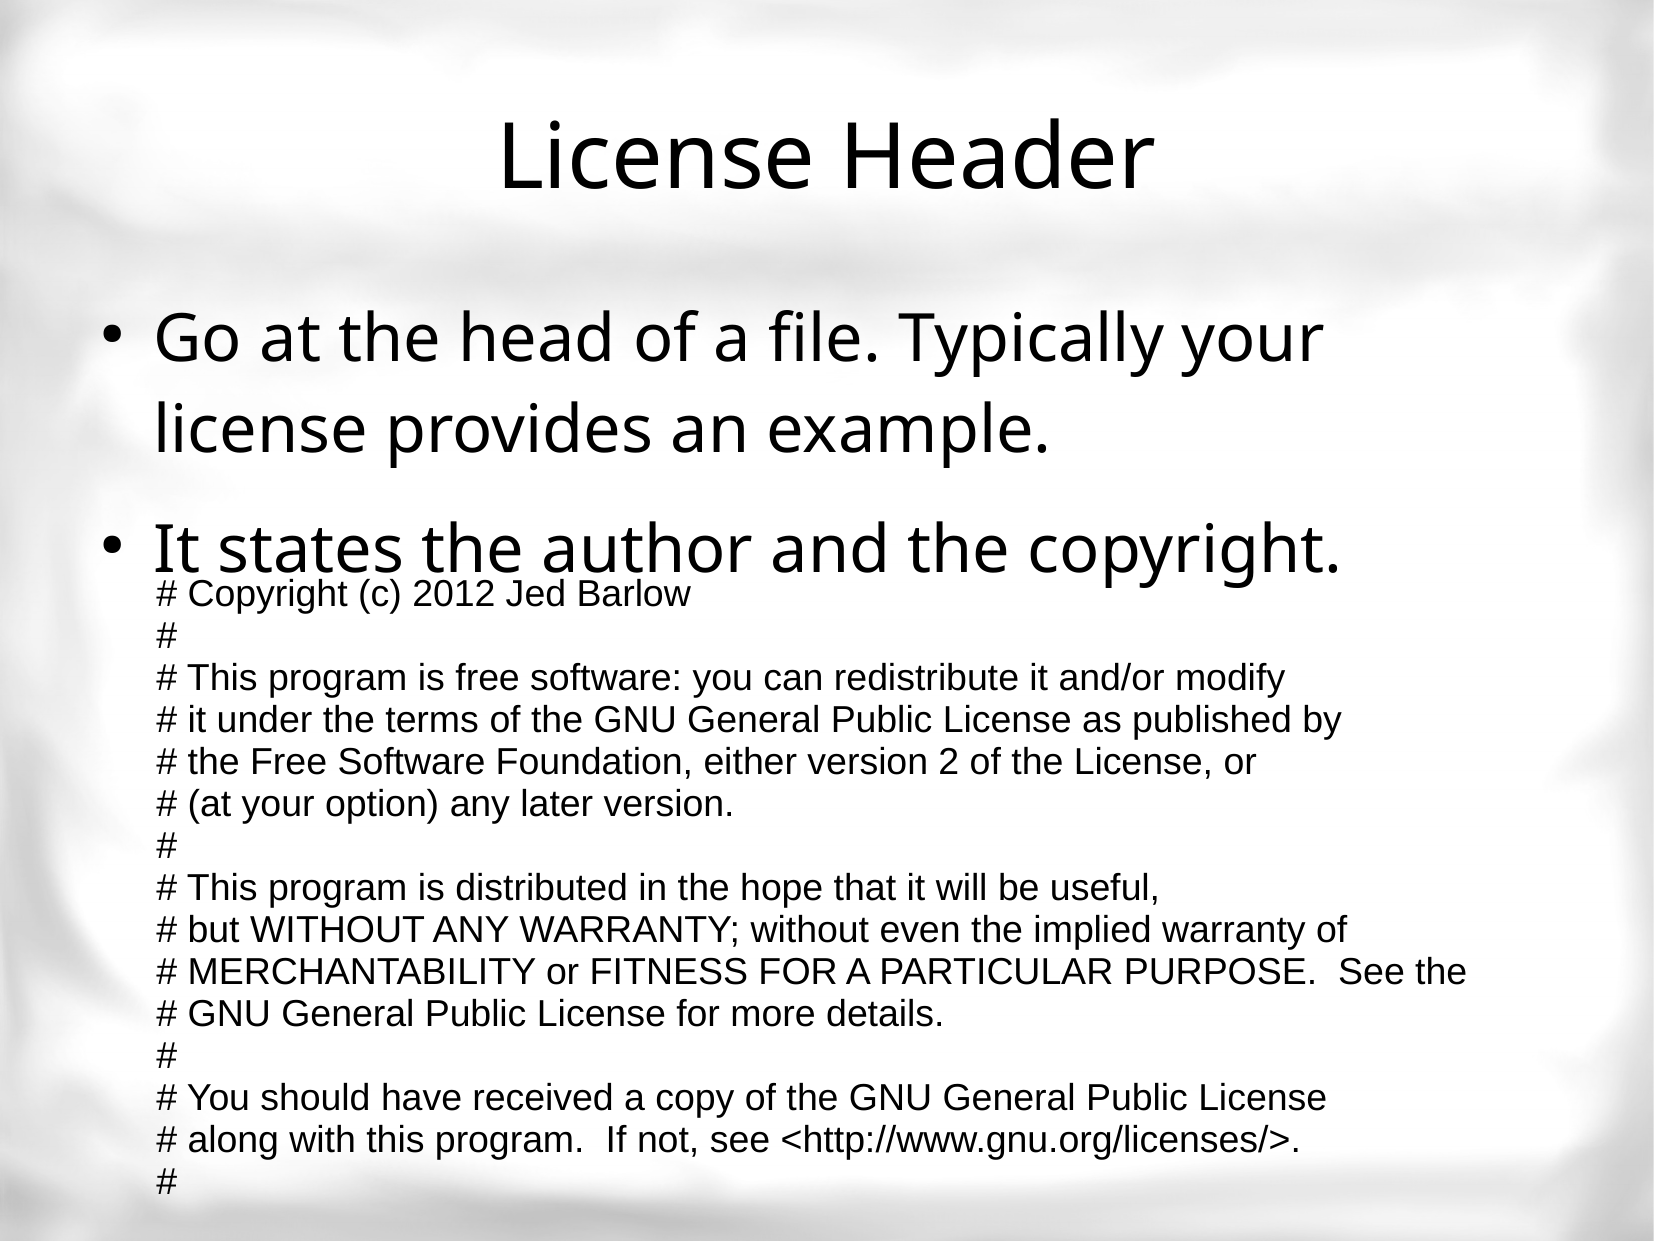

# License Header
Go at the head of a file. Typically your license provides an example.
It states the author and the copyright.
# Copyright (c) 2012 Jed Barlow
#
# This program is free software: you can redistribute it and/or modify
# it under the terms of the GNU General Public License as published by
# the Free Software Foundation, either version 2 of the License, or
# (at your option) any later version.
#
# This program is distributed in the hope that it will be useful,
# but WITHOUT ANY WARRANTY; without even the implied warranty of
# MERCHANTABILITY or FITNESS FOR A PARTICULAR PURPOSE. See the
# GNU General Public License for more details.
#
# You should have received a copy of the GNU General Public License
# along with this program. If not, see <http://www.gnu.org/licenses/>.
#